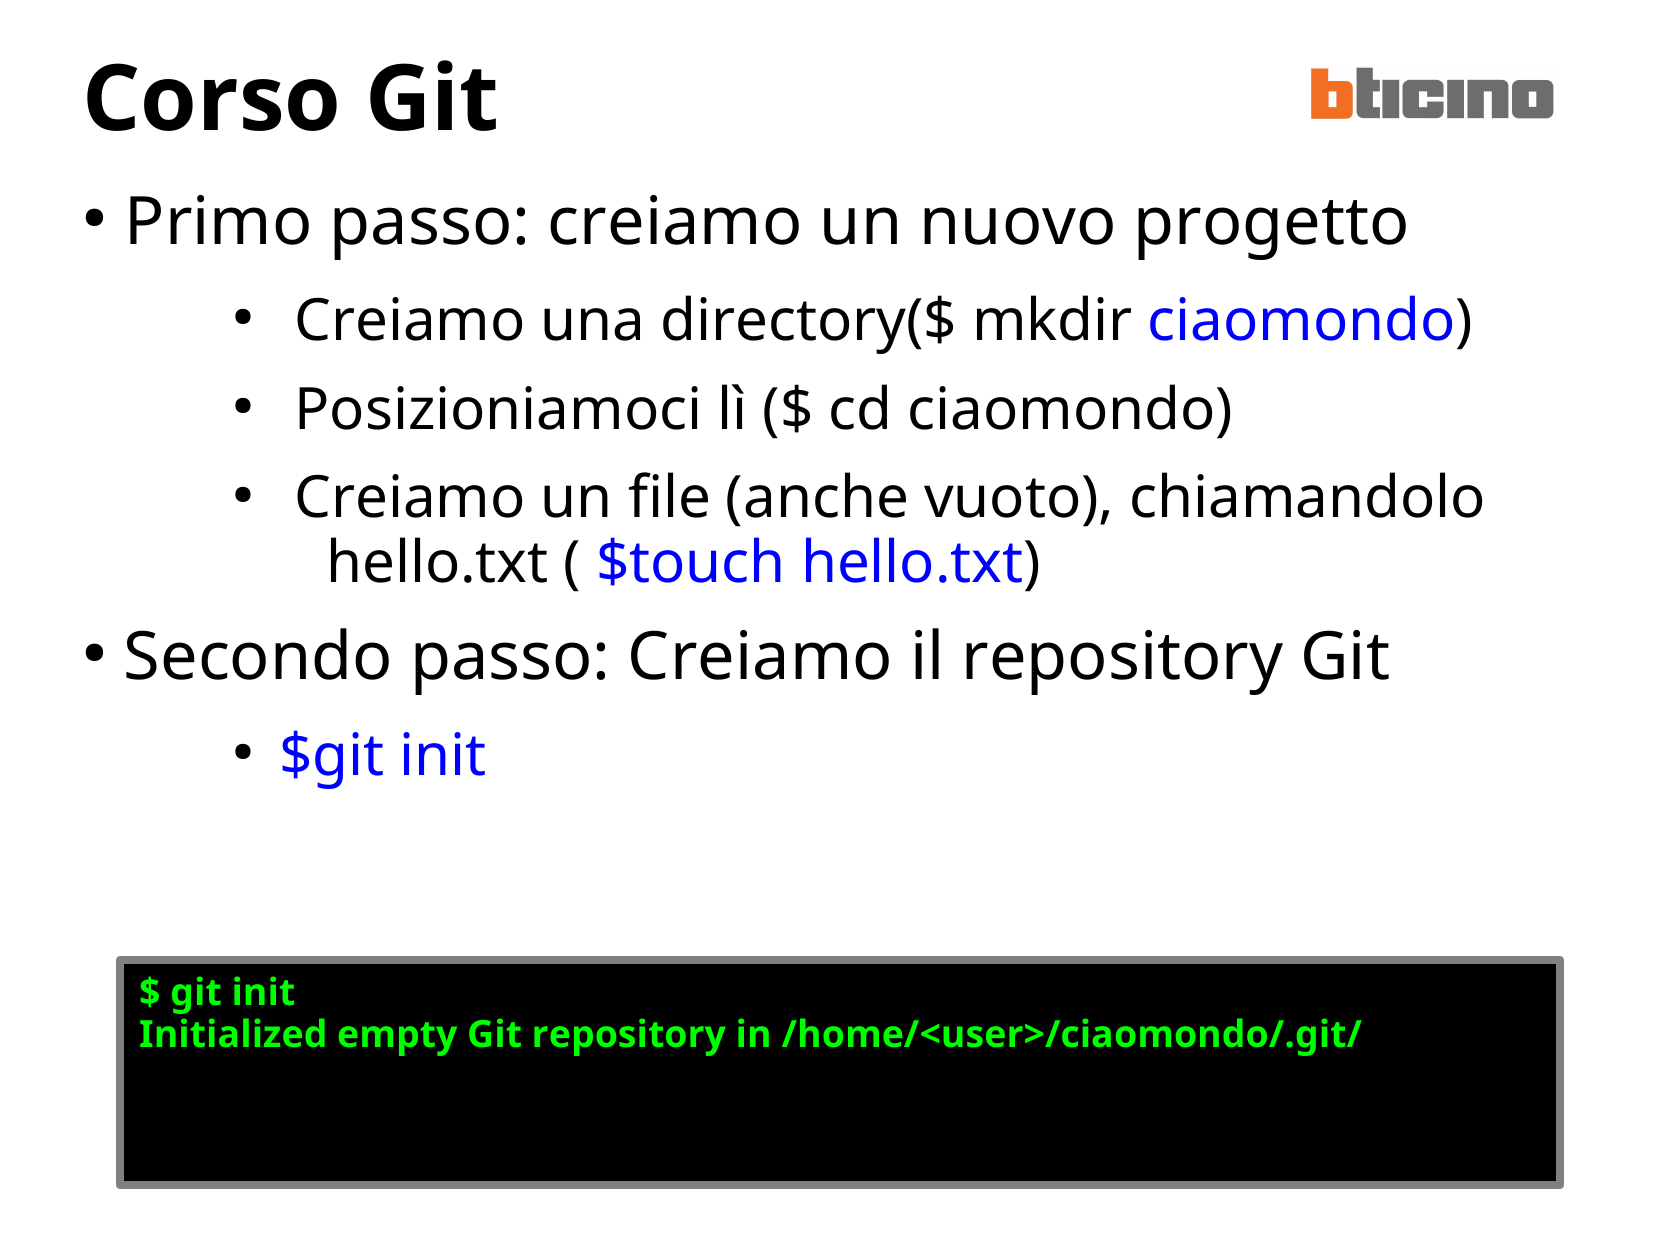

# Corso Git
 Primo passo: creiamo un nuovo progetto
 Creiamo una directory($ mkdir ciaomondo)
 Posizioniamoci lì ($ cd ciaomondo)
 Creiamo un file (anche vuoto), chiamandolo hello.txt ( $touch hello.txt)
 Secondo passo: Creiamo il repository Git
$git init
$ git init
Initialized empty Git repository in /home/<user>/ciaomondo/.git/